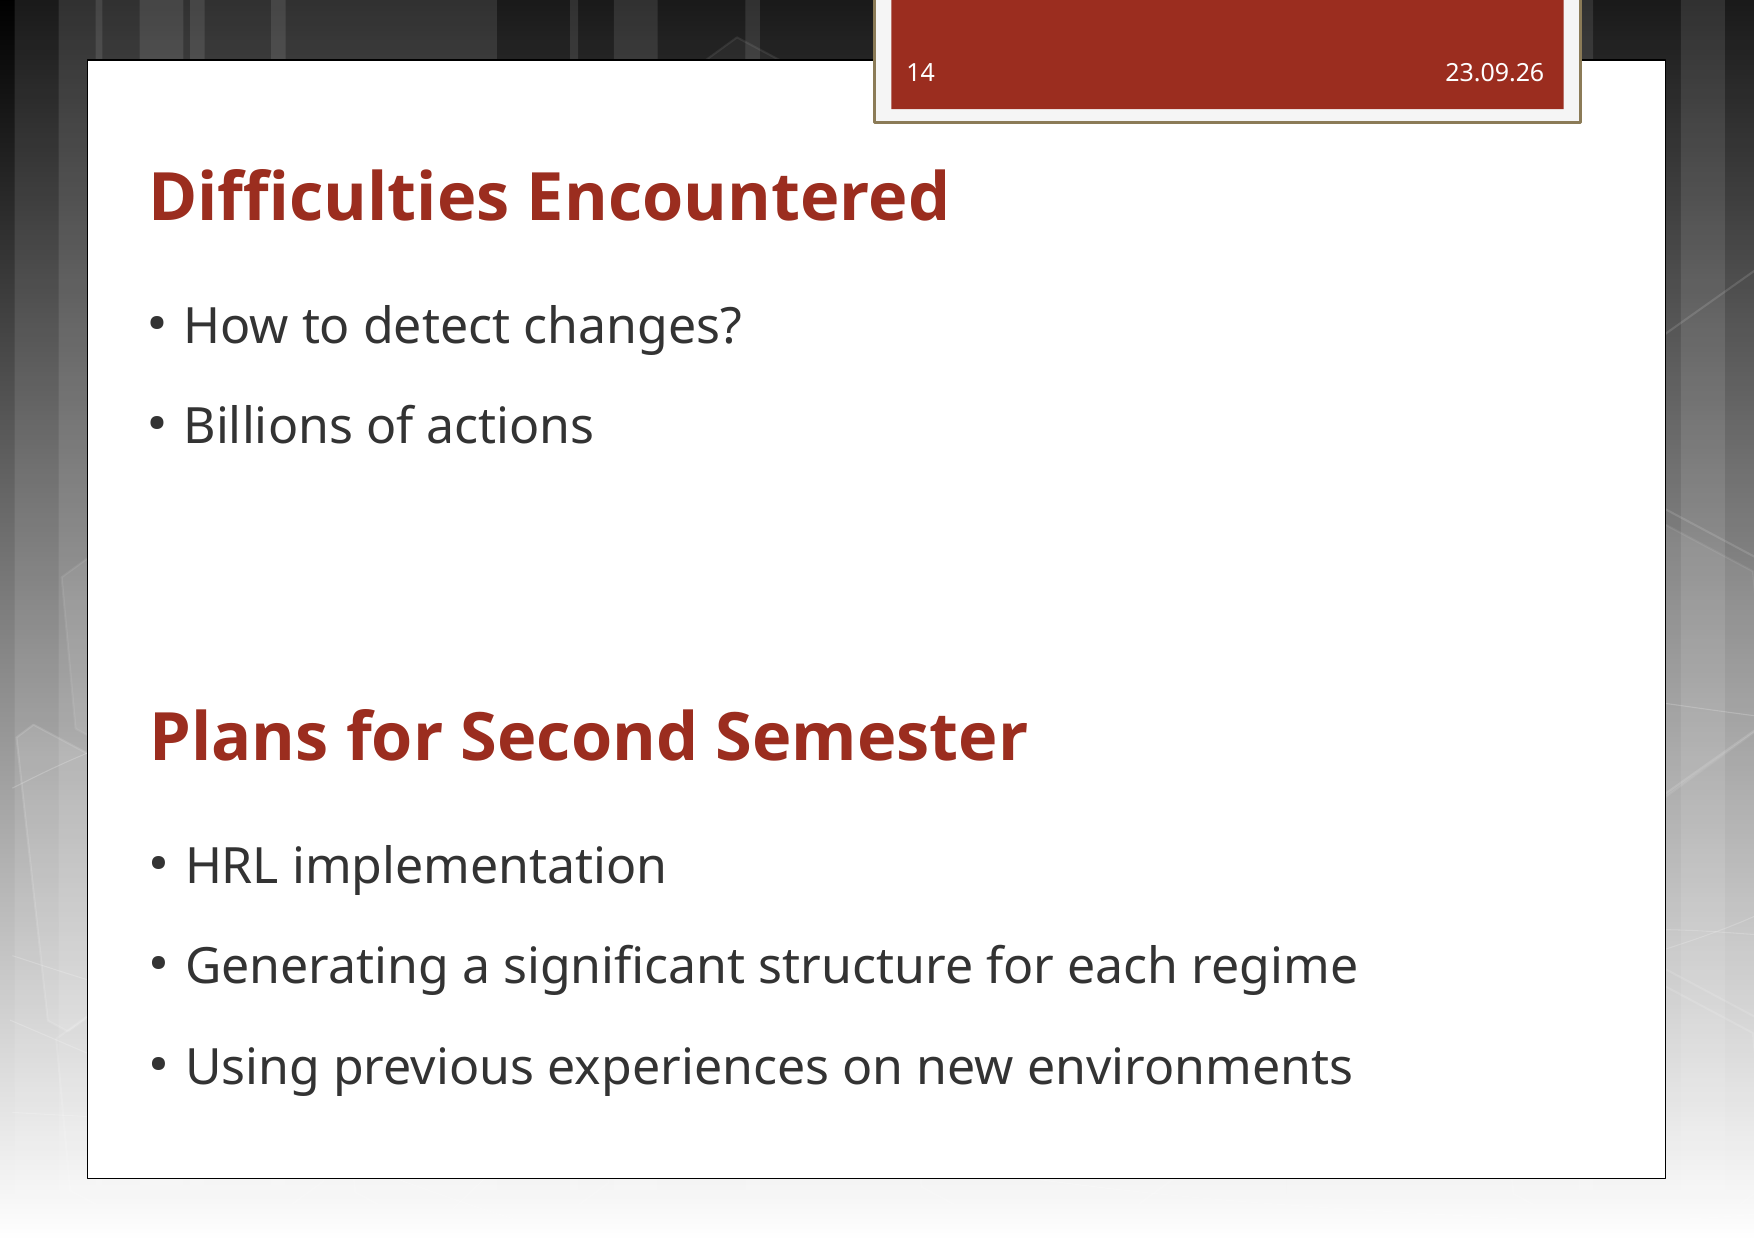

14
# Difficulties Encountered
How to detect changes?
Billions of actions
Plans for Second Semester
HRL implementation
Generating a significant structure for each regime
Using previous experiences on new environments